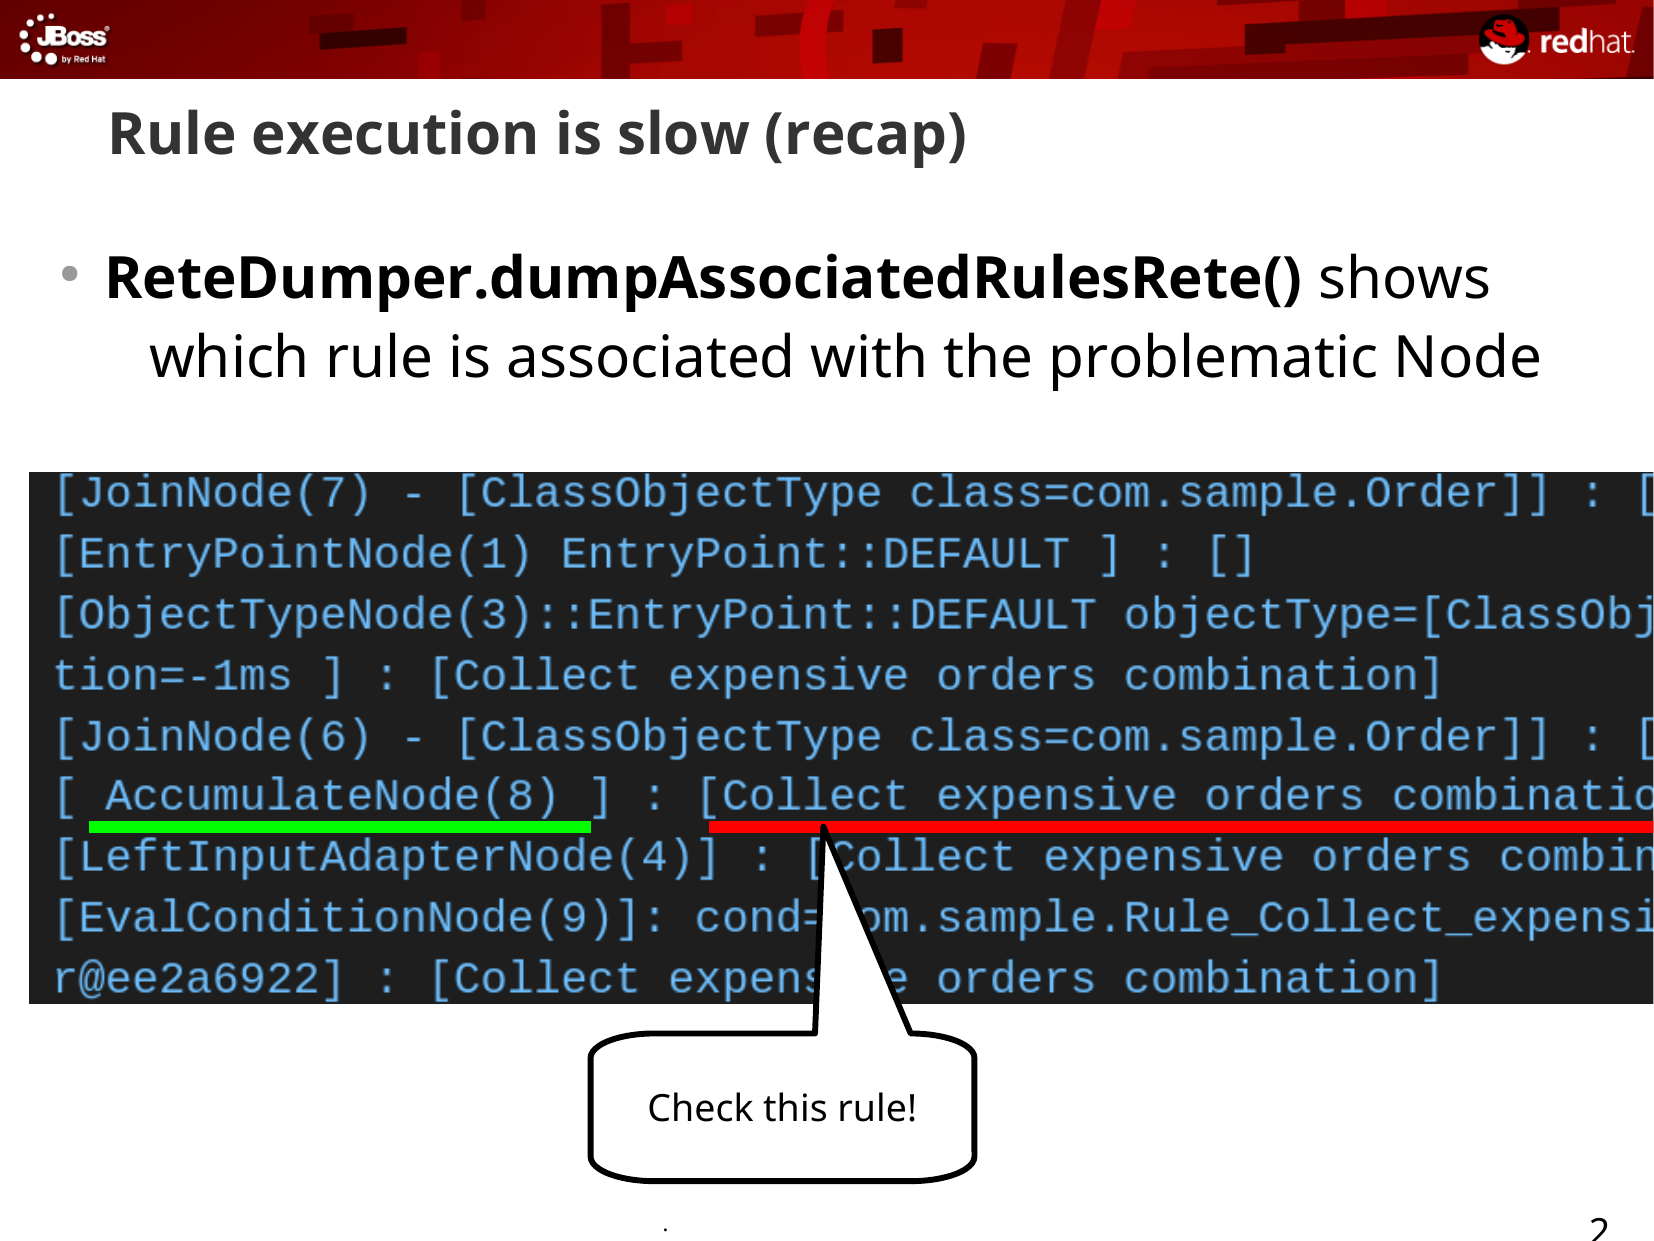

# Rule execution is slow (recap)
ReteDumper.dumpAssociatedRulesRete() shows which rule is associated with the problematic Node
Check this rule!